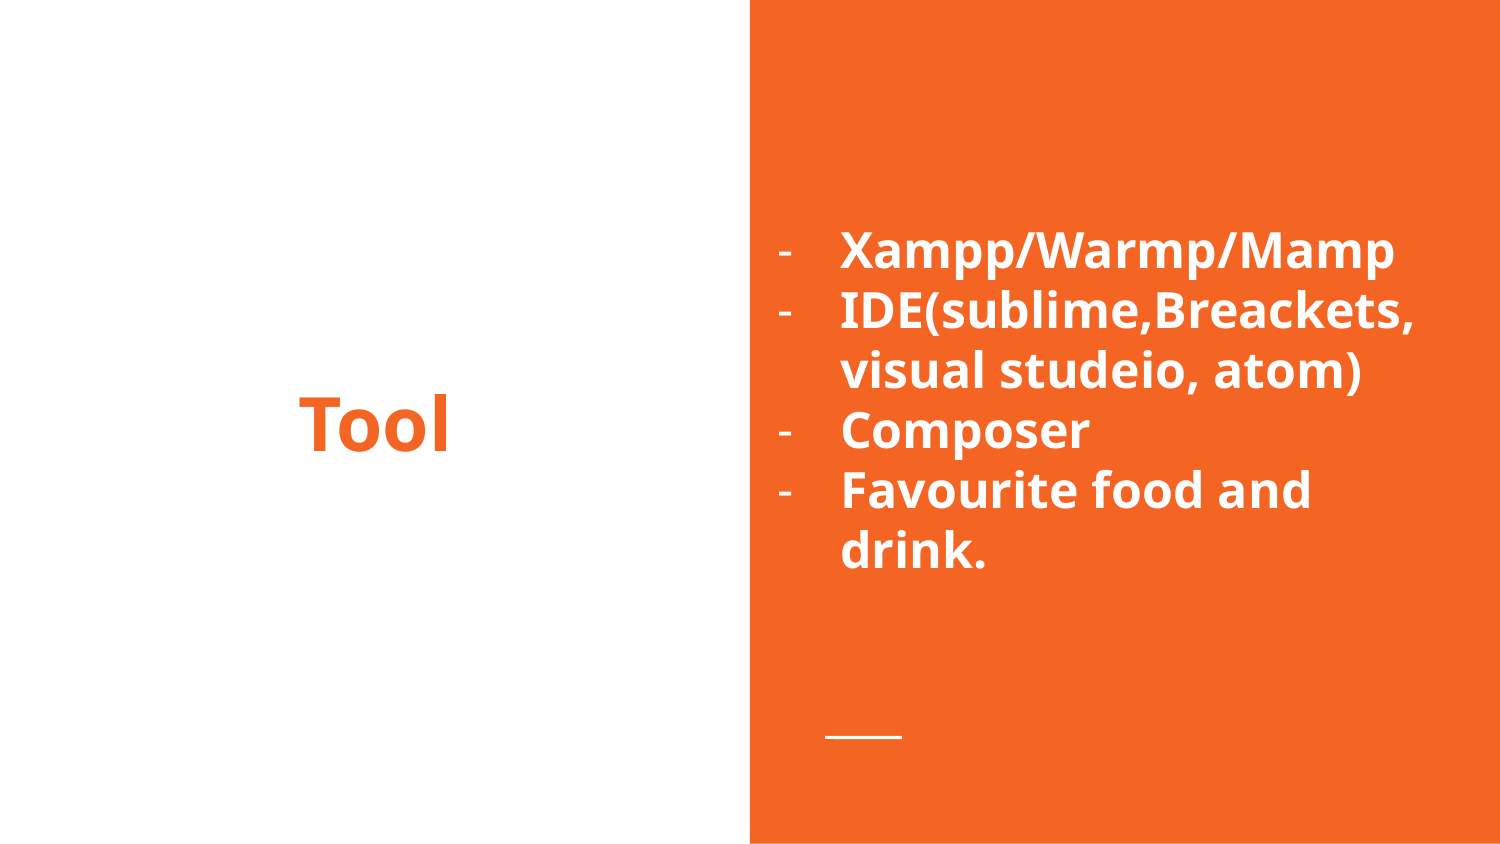

Xampp/Warmp/Mamp
IDE(sublime,Breackets, visual studeio, atom)
Composer
Favourite food and drink.
# Tool